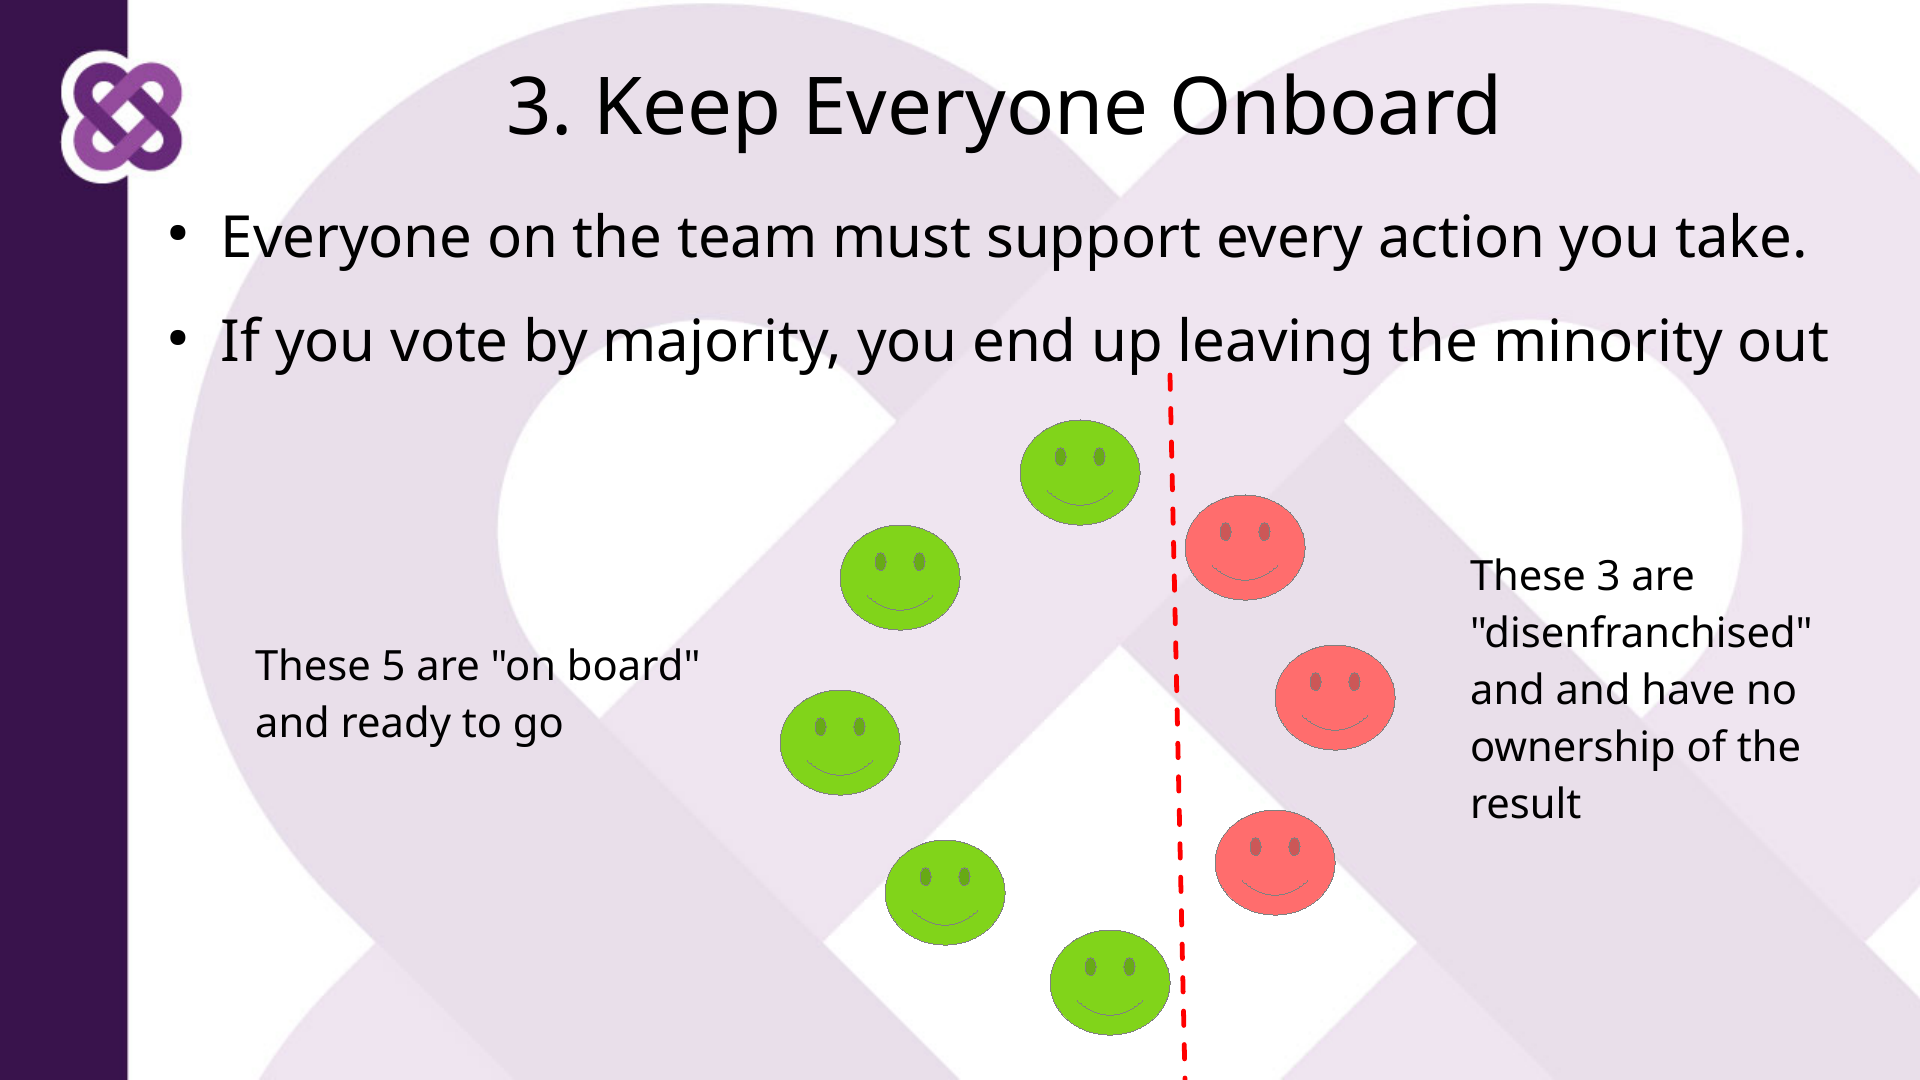

# 3. Keep Everyone Onboard
Everyone on the team must support every action you take.
If you vote by majority, you end up leaving the minority out
These 3 are "disenfranchised" and and have no ownership of the result
These 5 are "on board" and ready to go